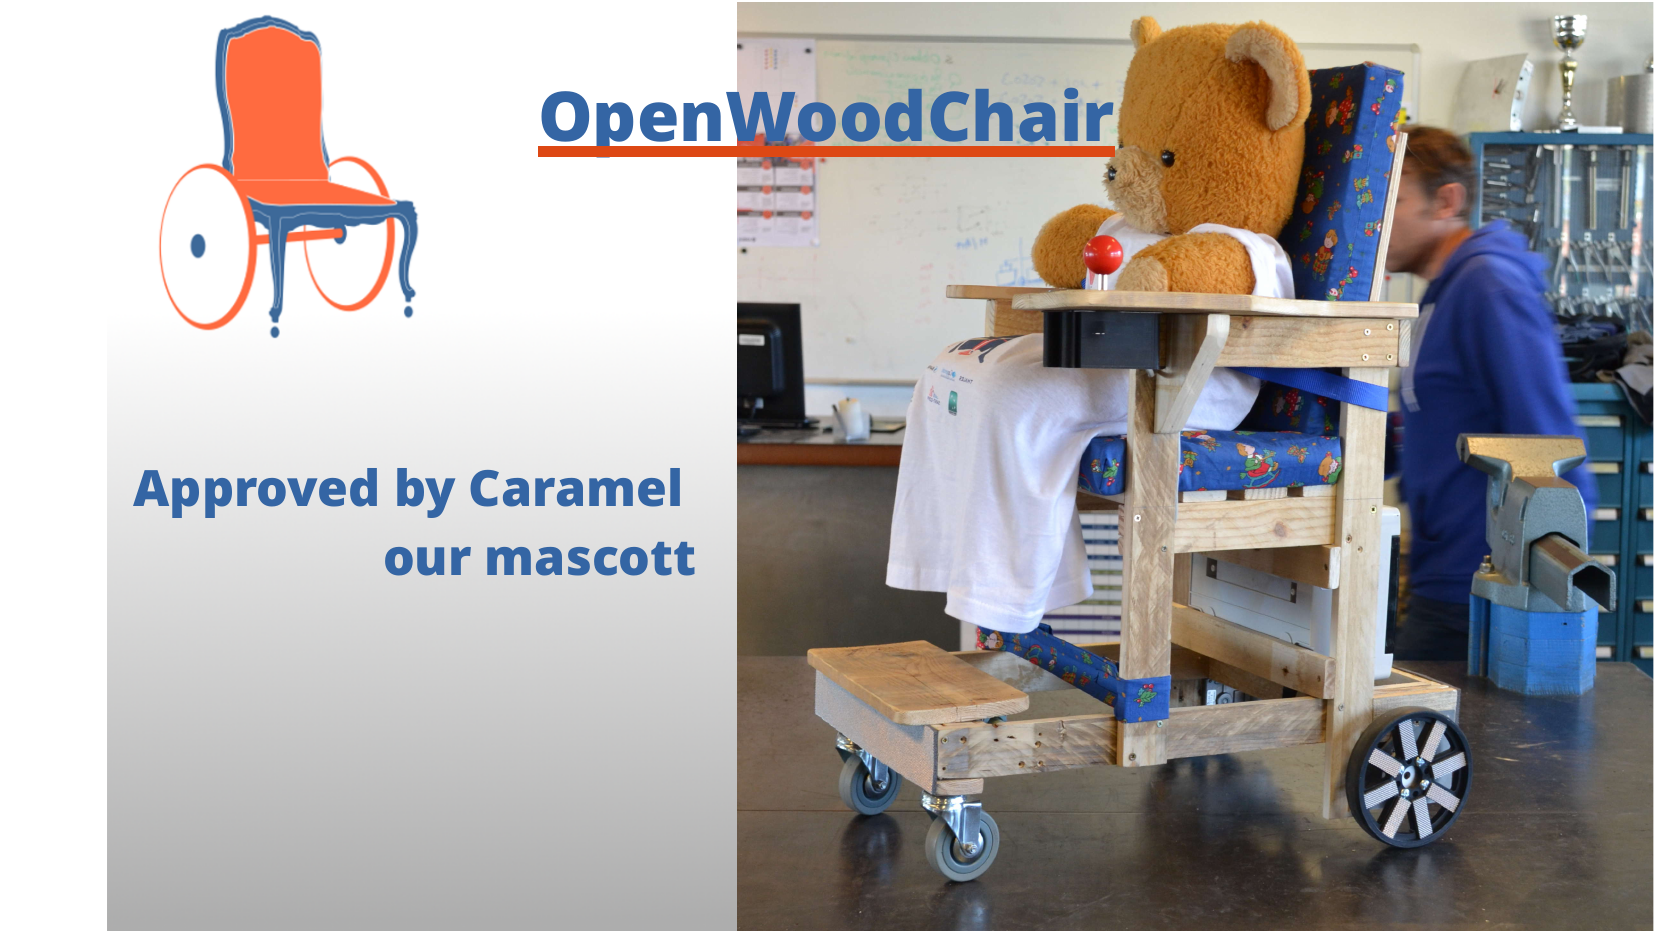

# OpenWoodChair
Approved by Caramel
our mascott